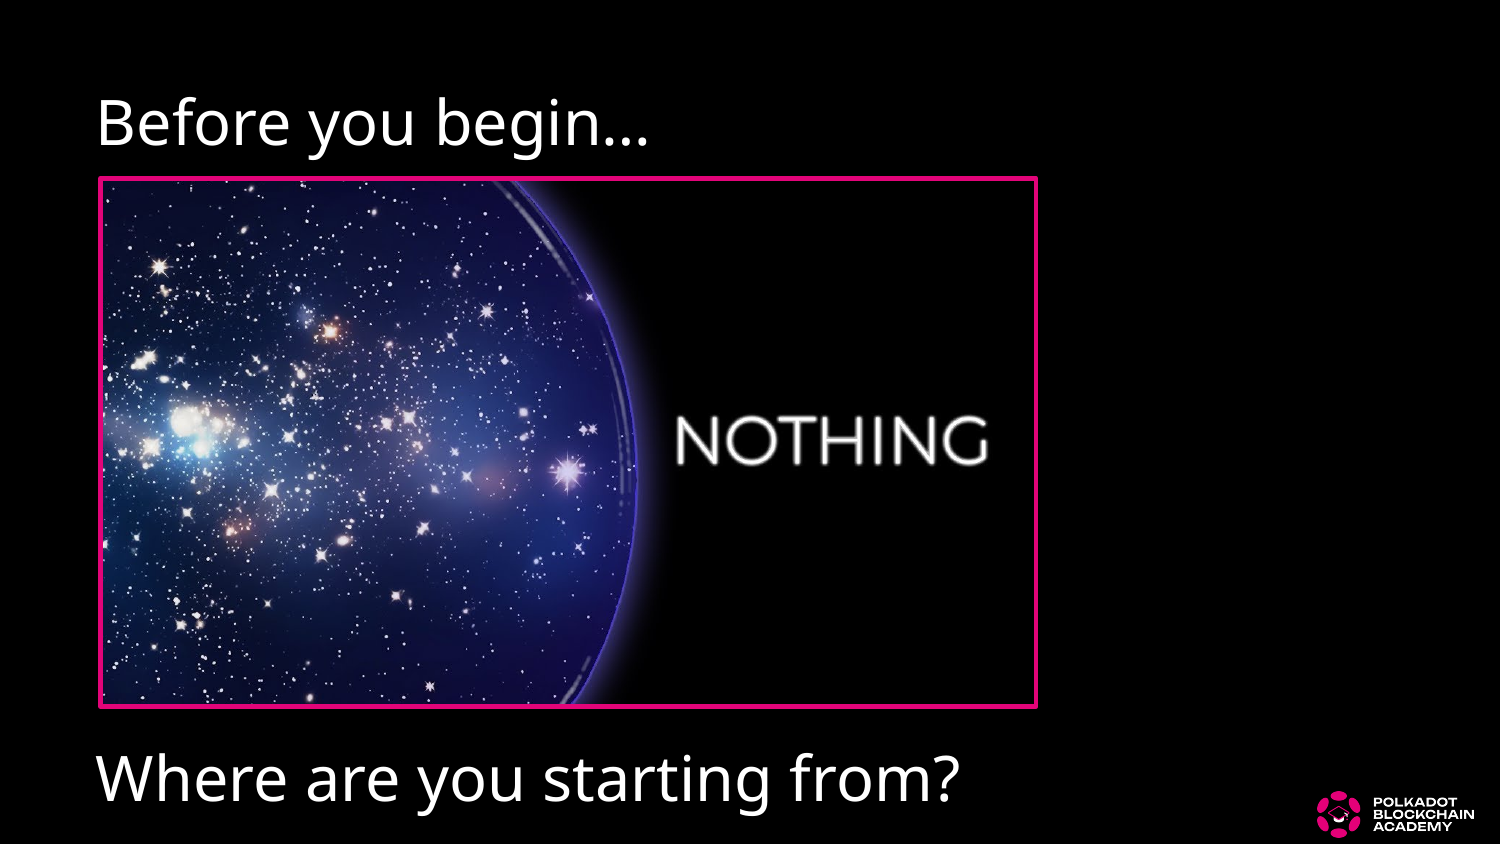

# Before you begin…
Where are you starting from?